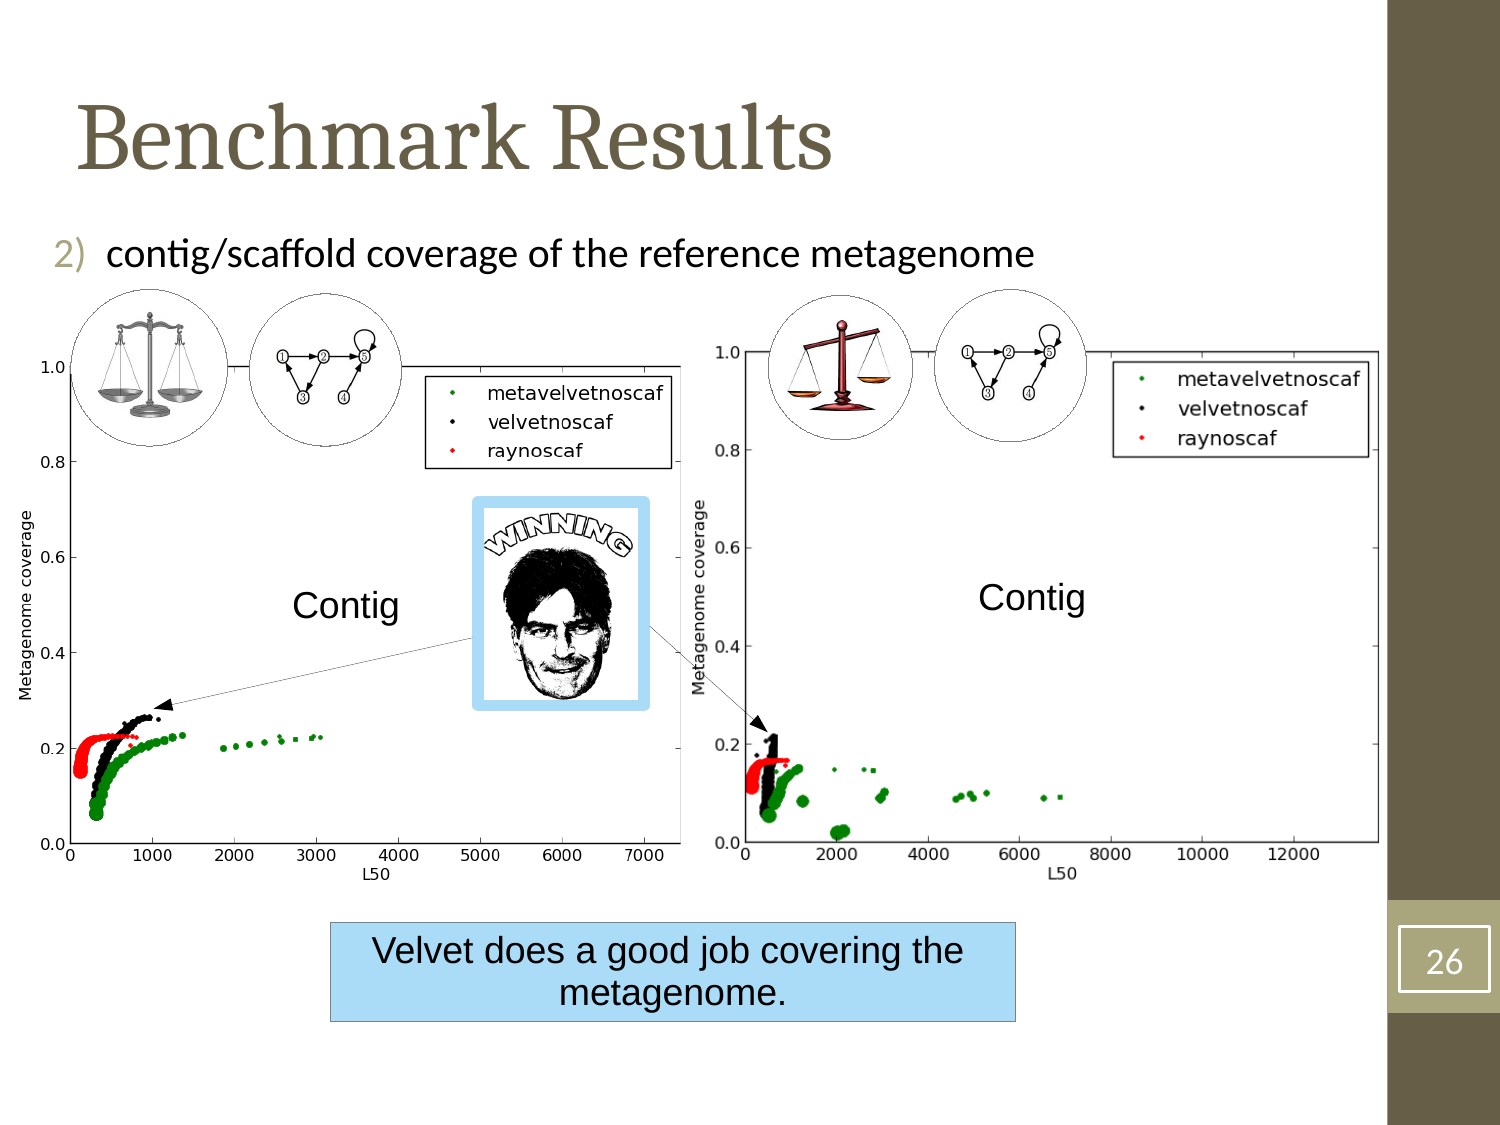

# Benchmark Results
contig/scaﬀold coverage of the reference metagenome
Contig
Contig
Velvet does a good job covering the metagenome.
26